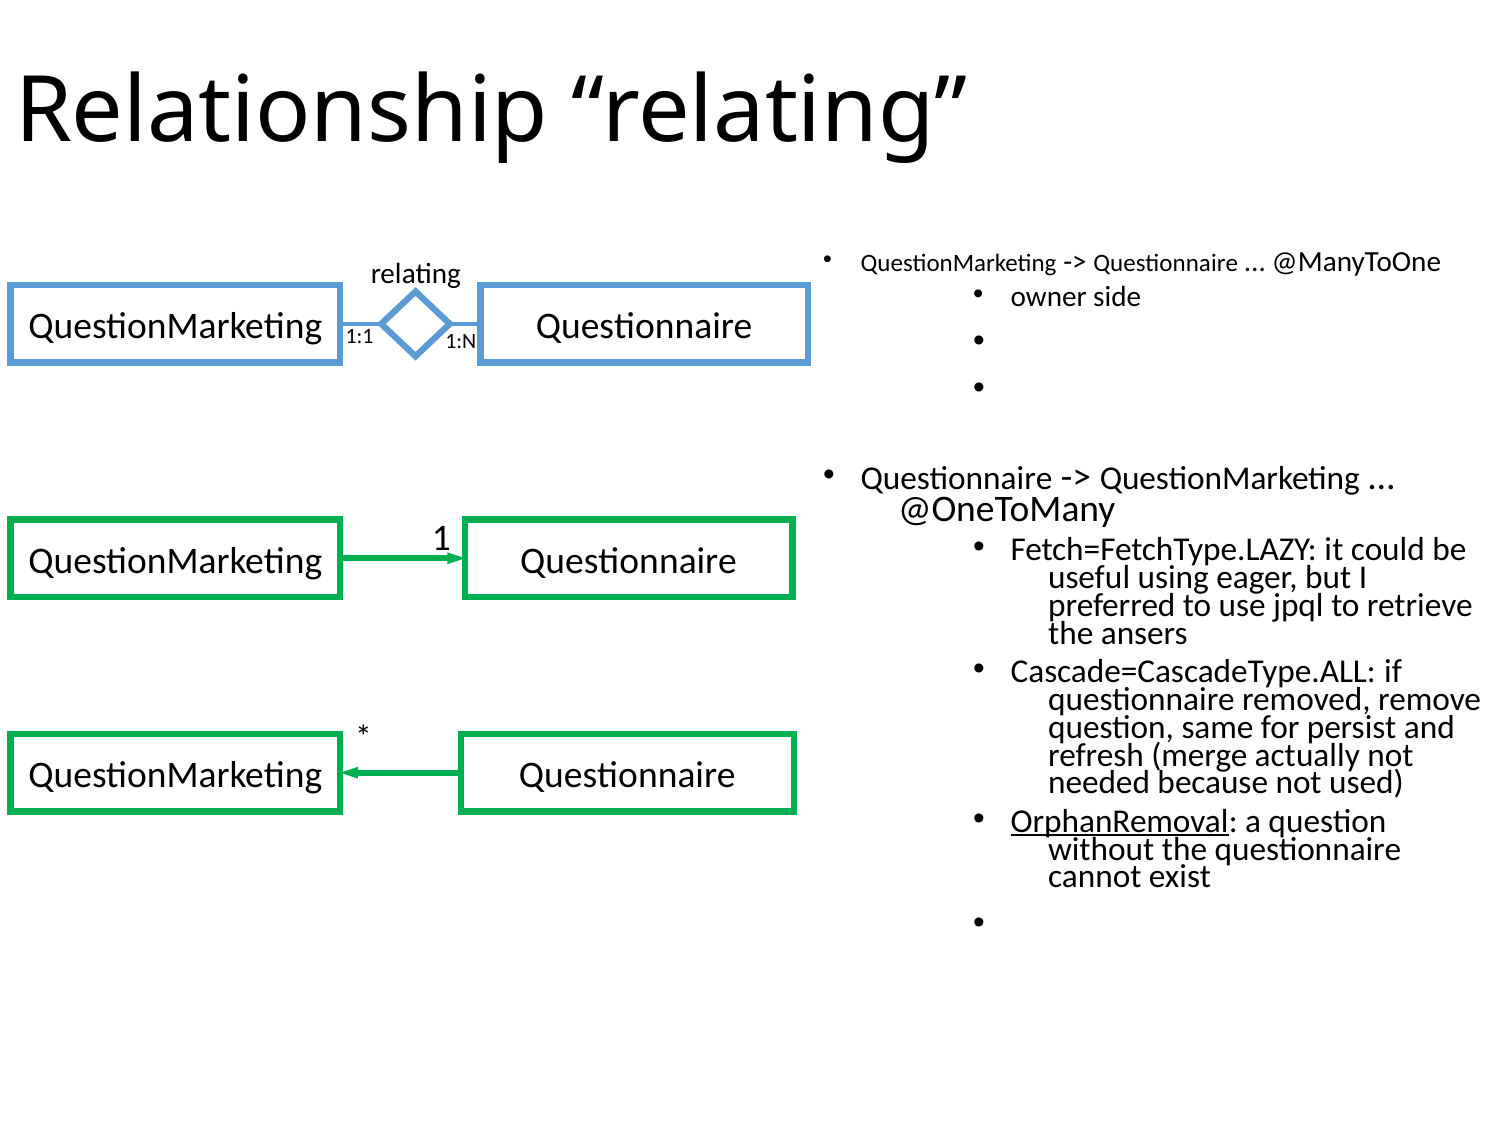

# Relationship “relating”
QuestionMarketing -> Questionnaire … @ManyToOne
owner side
Questionnaire -> QuestionMarketing … @OneToMany
Fetch=FetchType.LAZY: it could be useful using eager, but I preferred to use jpql to retrieve the ansers
Cascade=CascadeType.ALL: if questionnaire removed, remove question, same for persist and refresh (merge actually not needed because not used)
OrphanRemoval: a question without the questionnaire cannot exist
relating
QuestionMarketing
Questionnaire
1:1
1:N
1
QuestionMarketing
Questionnaire
*
QuestionMarketing
Questionnaire